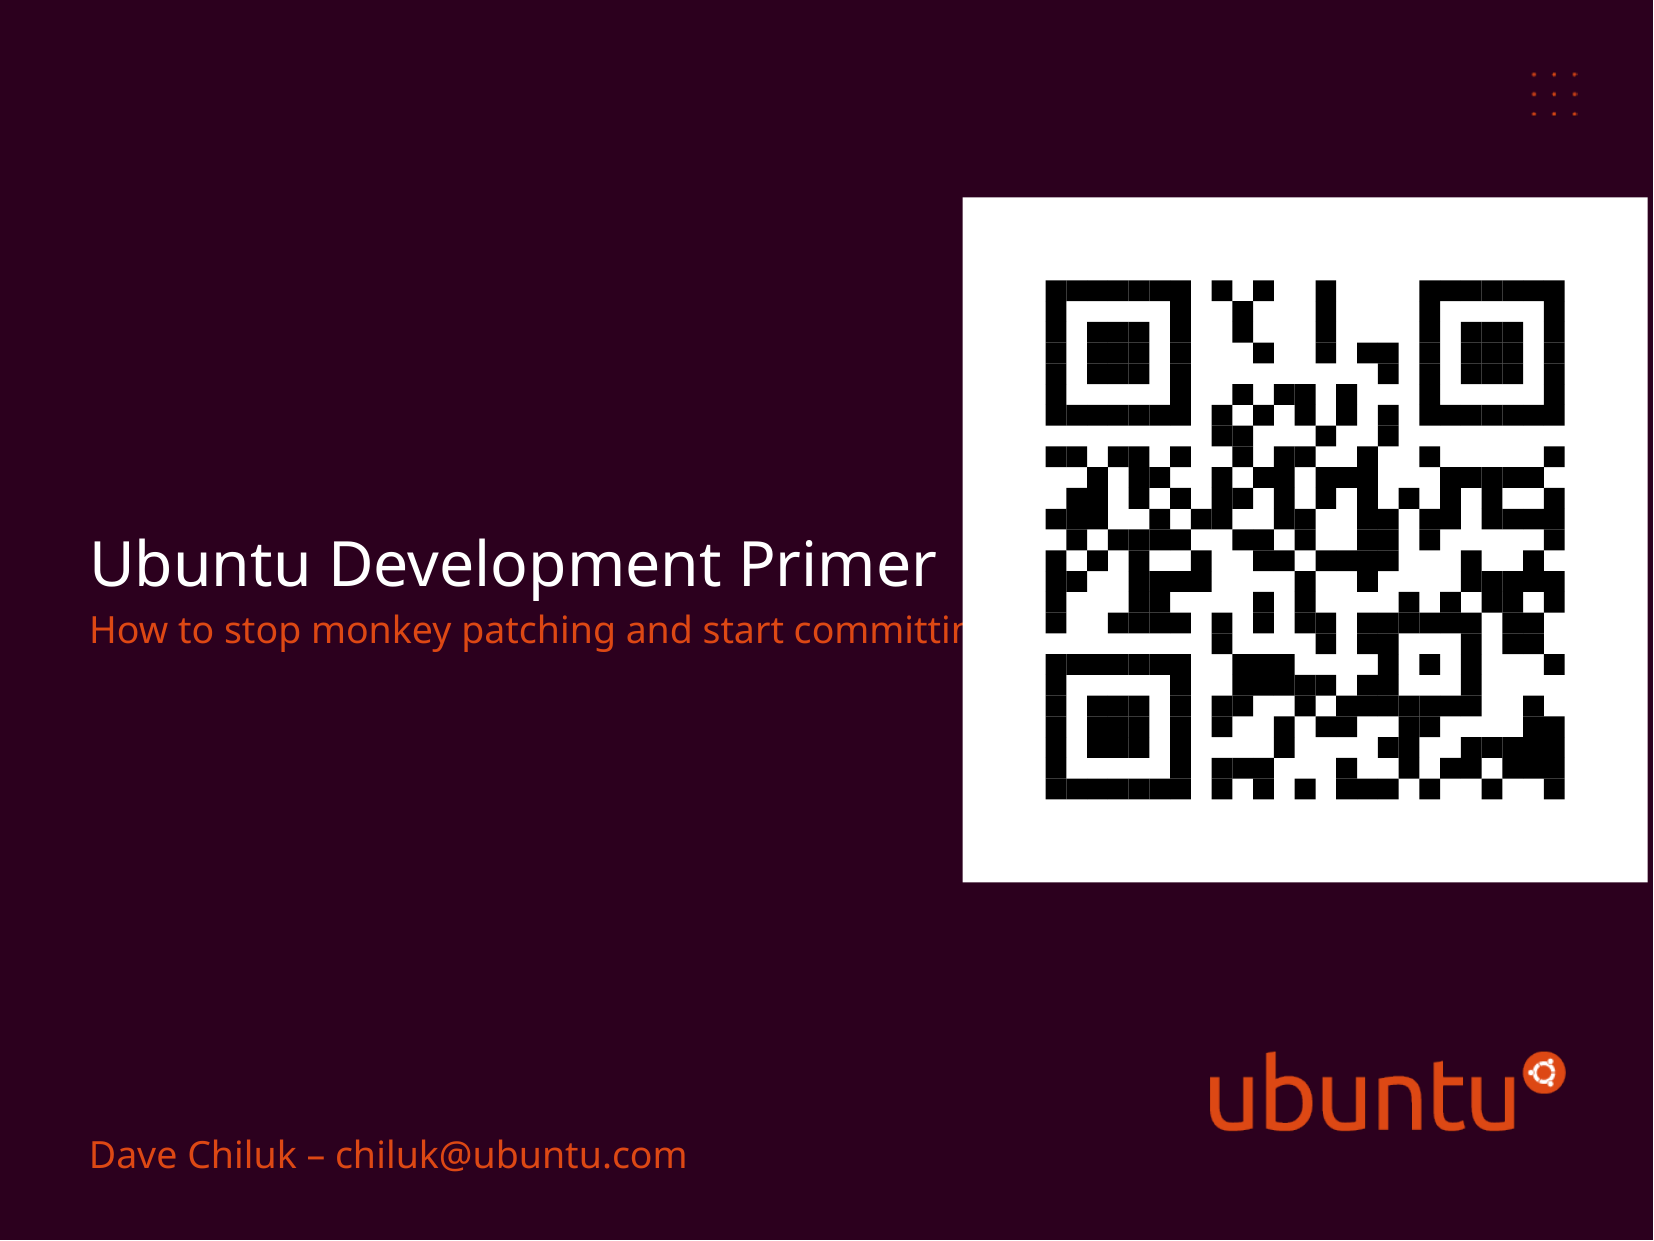

Ubuntu Development Primer
How to stop monkey patching and start committing
Dave Chiluk – chiluk@ubuntu.com